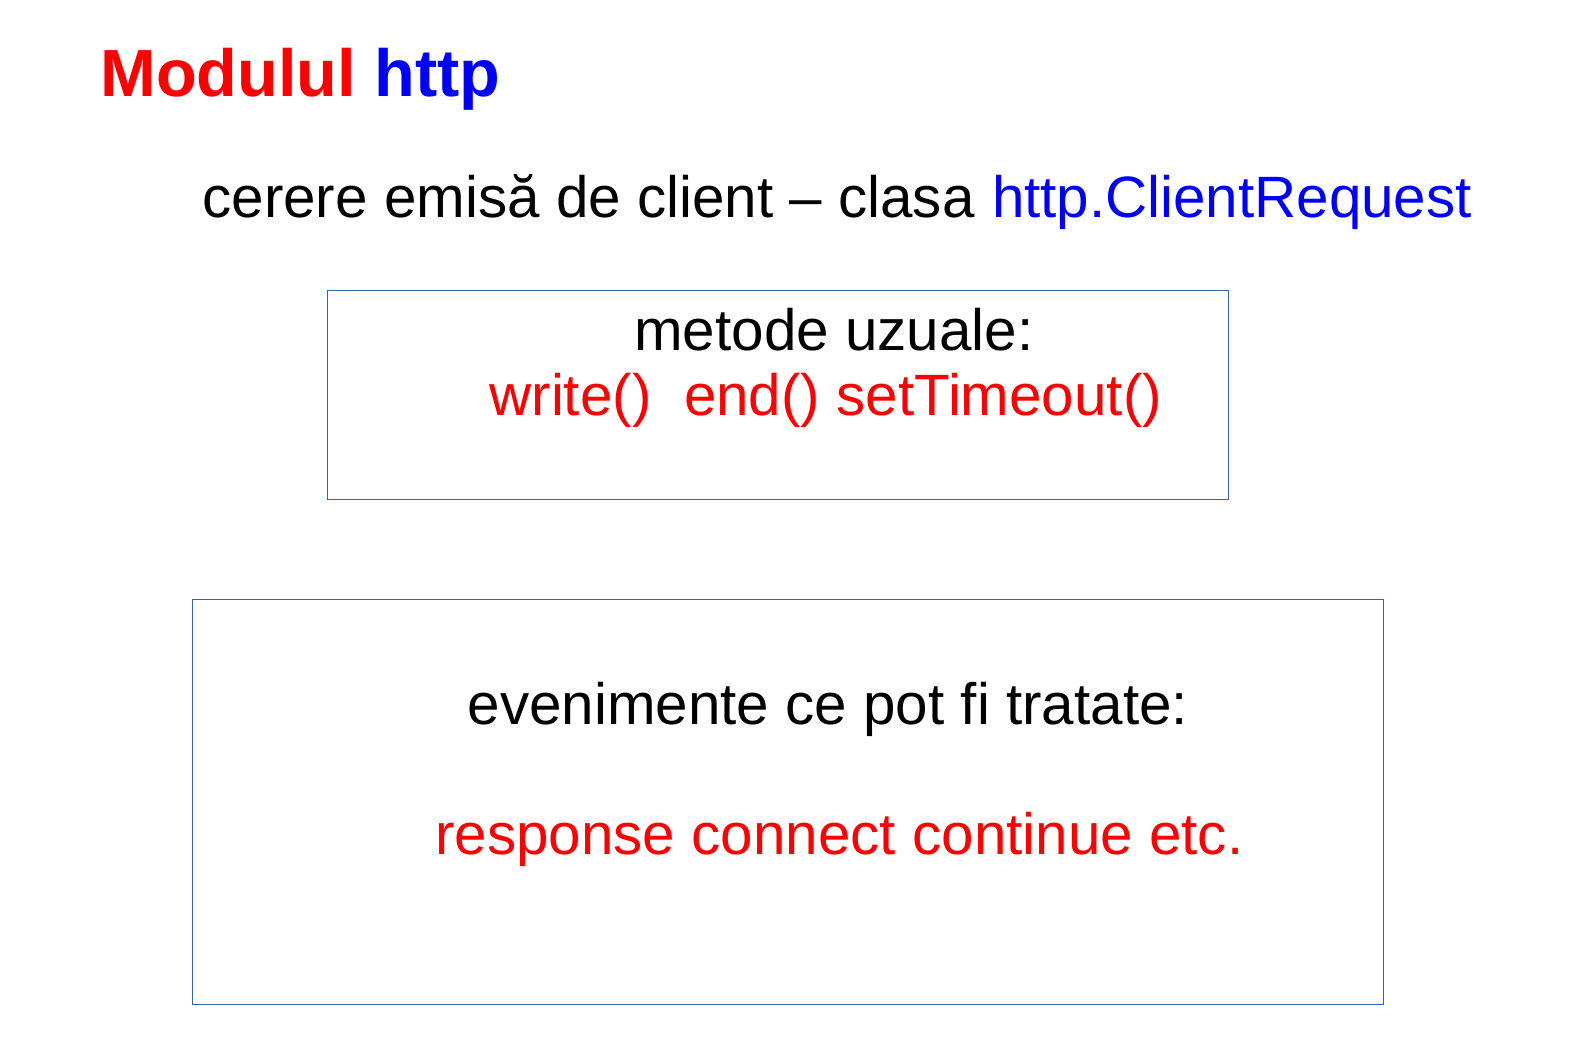

Modulul http
 cerere emisă de client – clasa http.ClientRequest
 metode uzuale:
		write() end() setTimeout()
 evenimente ce pot fi tratate:
 response connect continue etc.